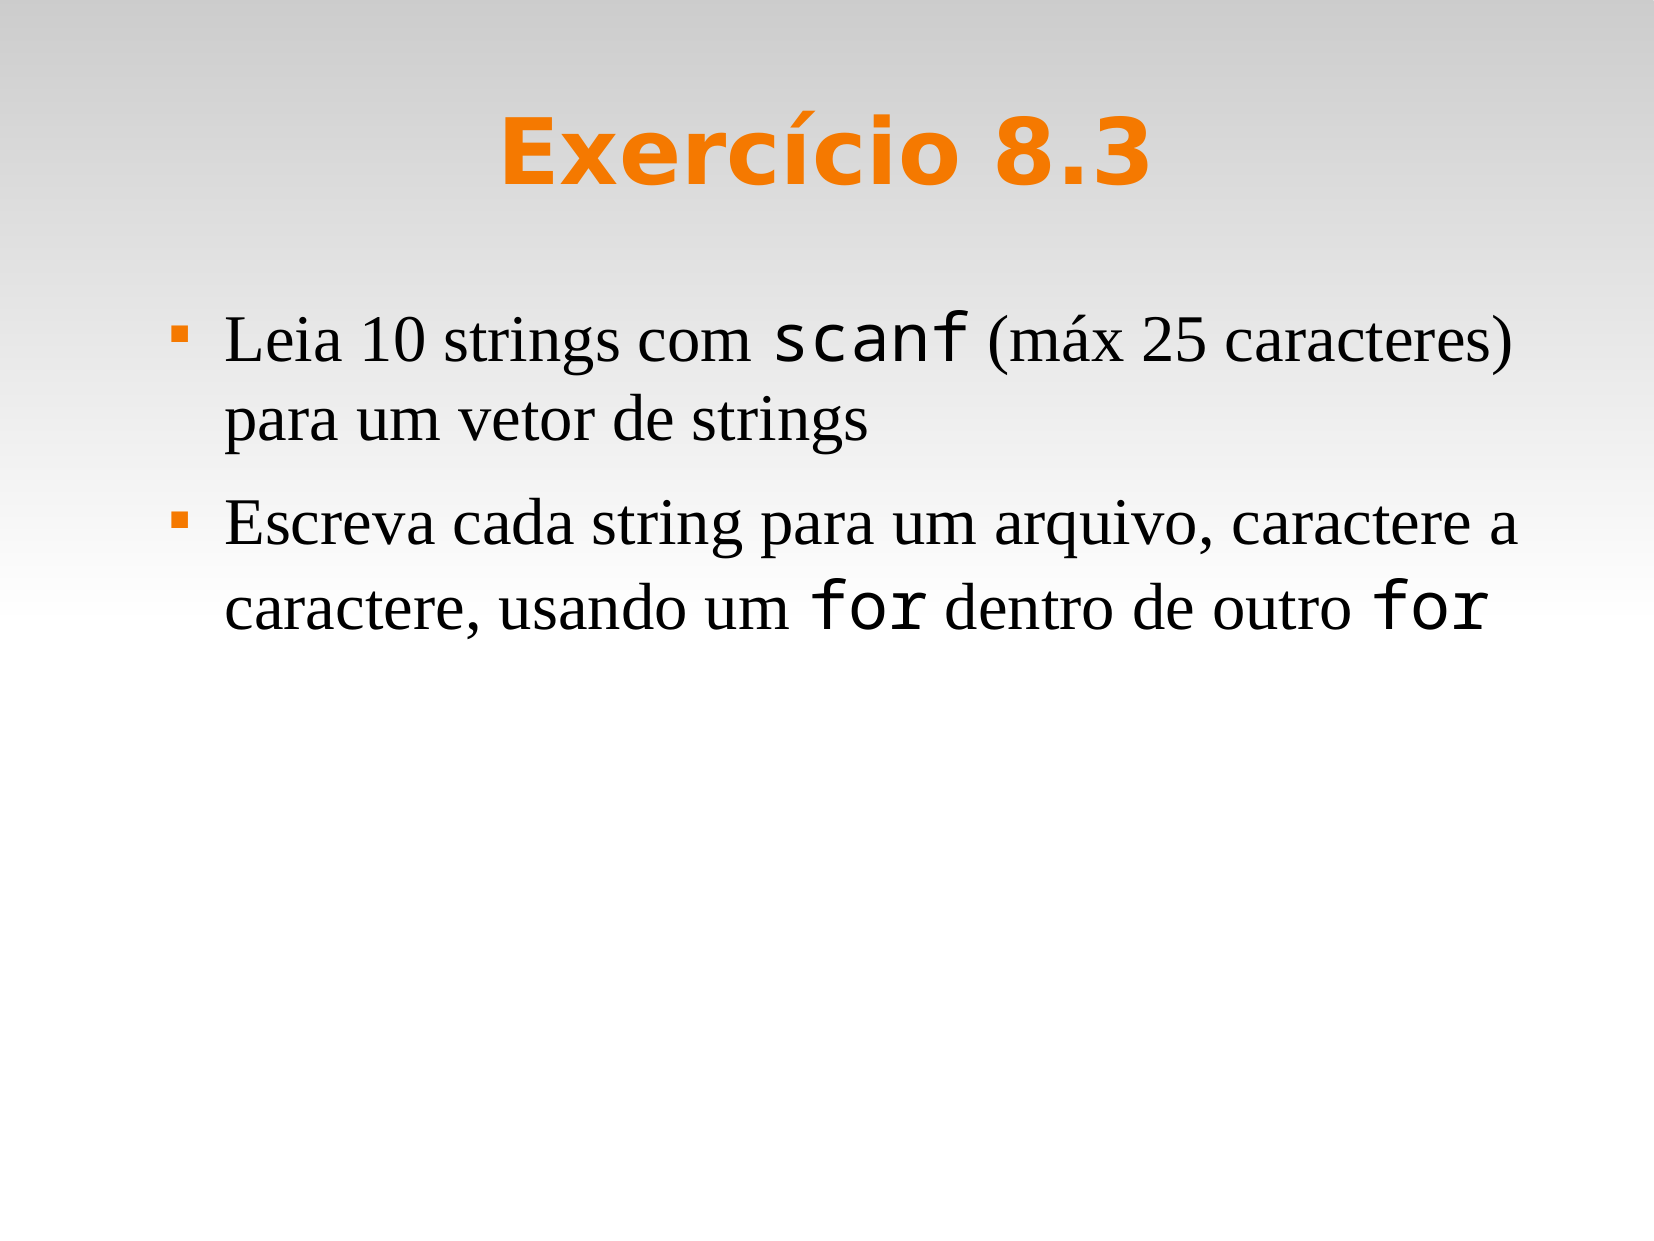

# Exercício 8.3
Leia 10 strings com scanf (máx 25 caracteres) para um vetor de strings
Escreva cada string para um arquivo, caractere a caractere, usando um for dentro de outro for